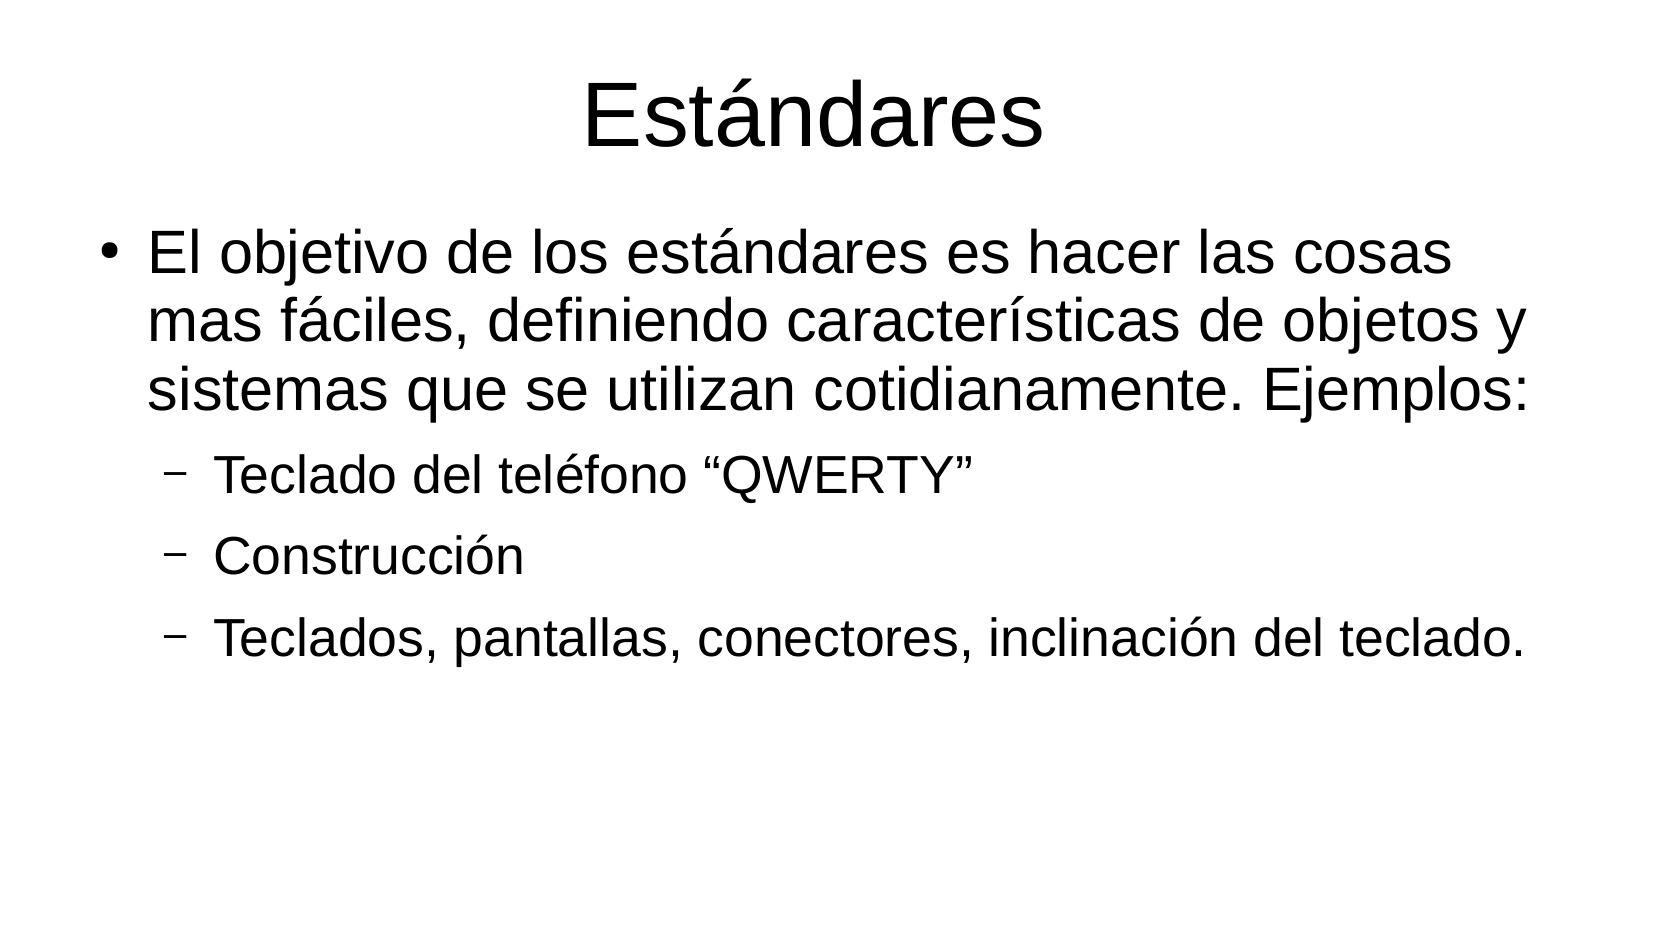

# Estándares
El objetivo de los estándares es hacer las cosas mas fáciles, definiendo características de objetos y sistemas que se utilizan cotidianamente. Ejemplos:
Teclado del teléfono “QWERTY”
Construcción
Teclados, pantallas, conectores, inclinación del teclado.